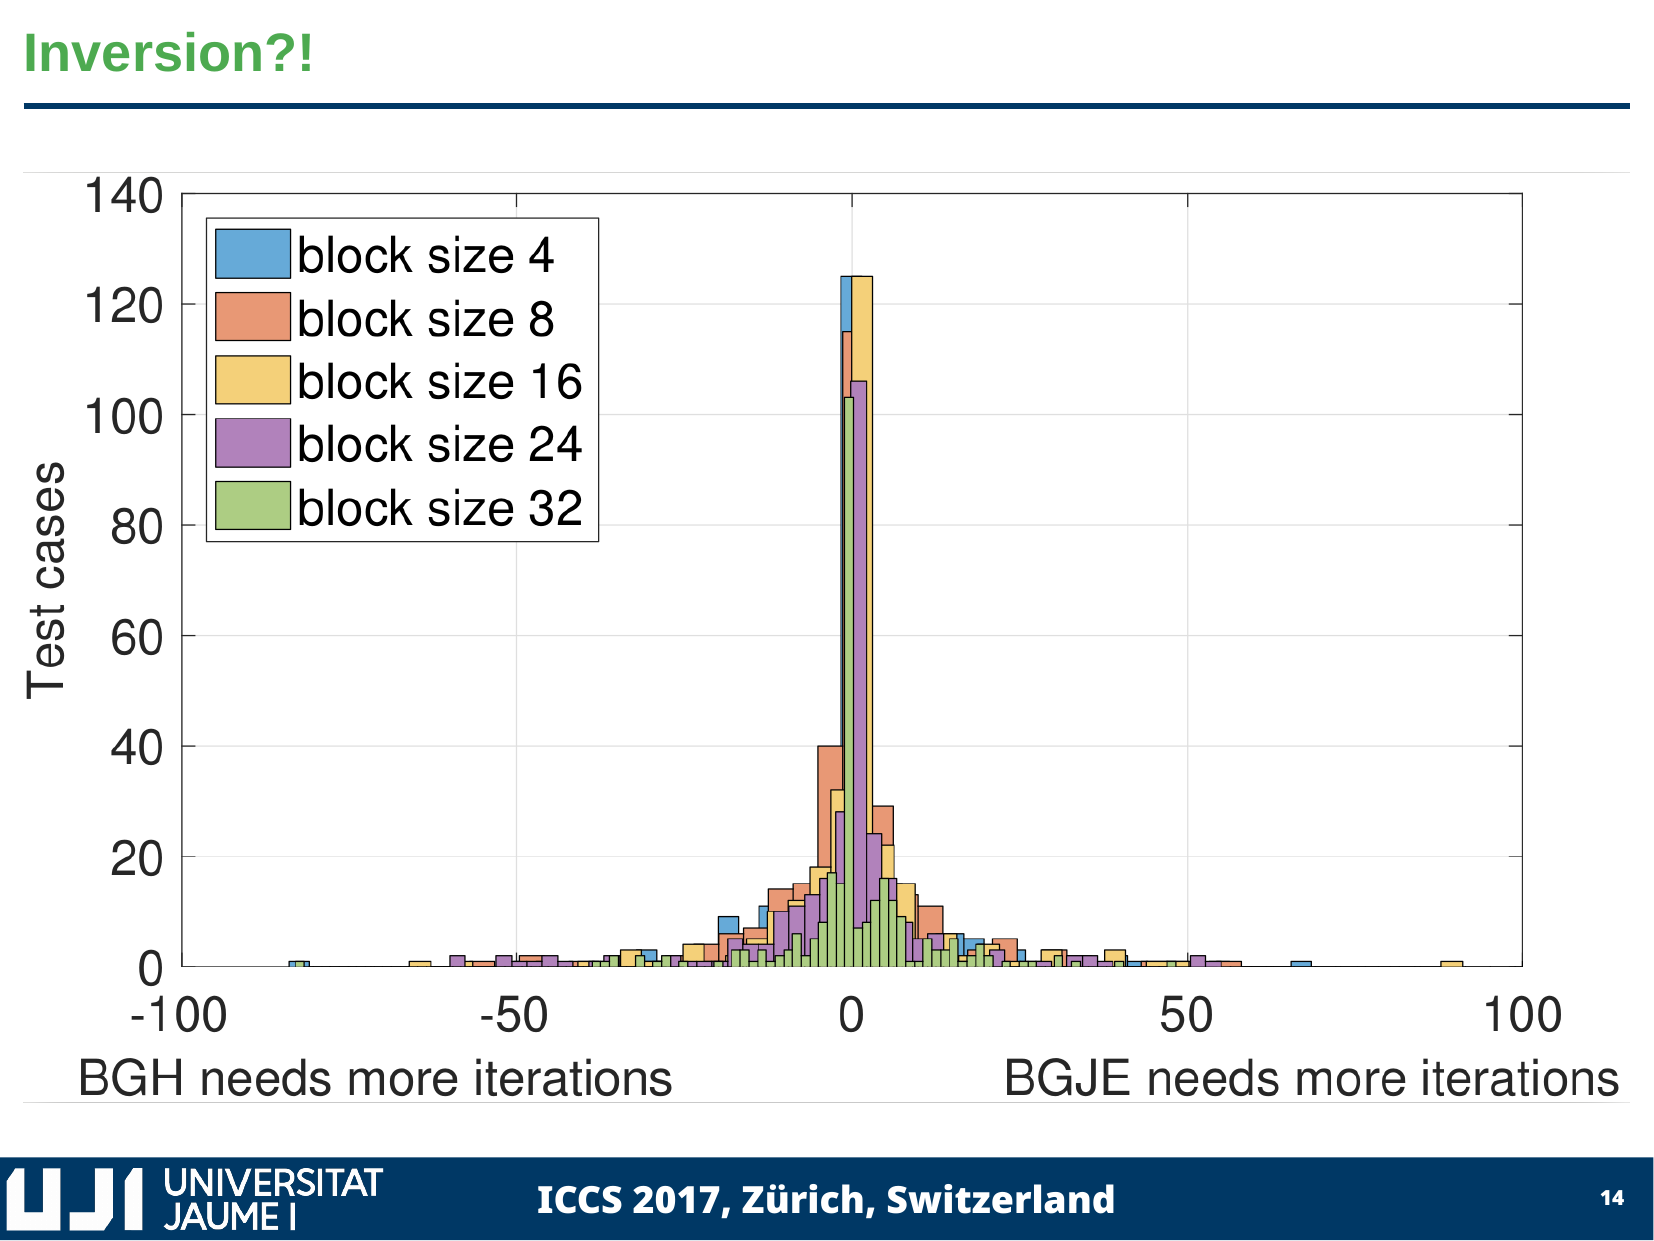

# Inversion?!
ICCS 2017, Zürich, Switzerland
14